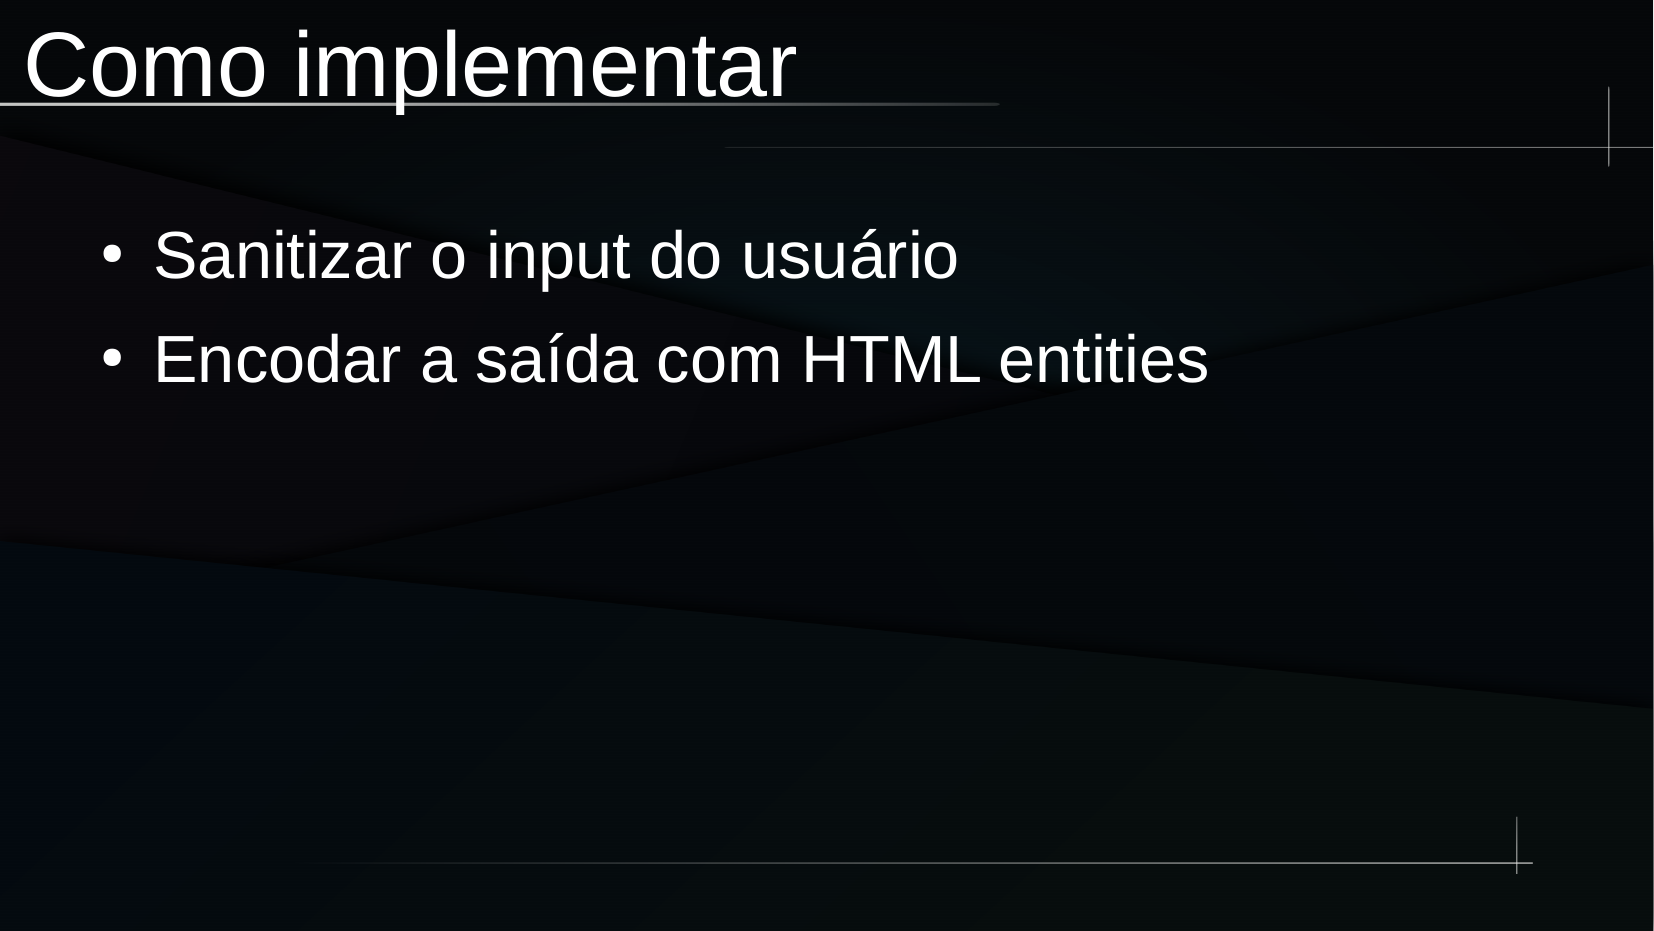

# Como implementar
Sanitizar o input do usuário
Encodar a saída com HTML entities